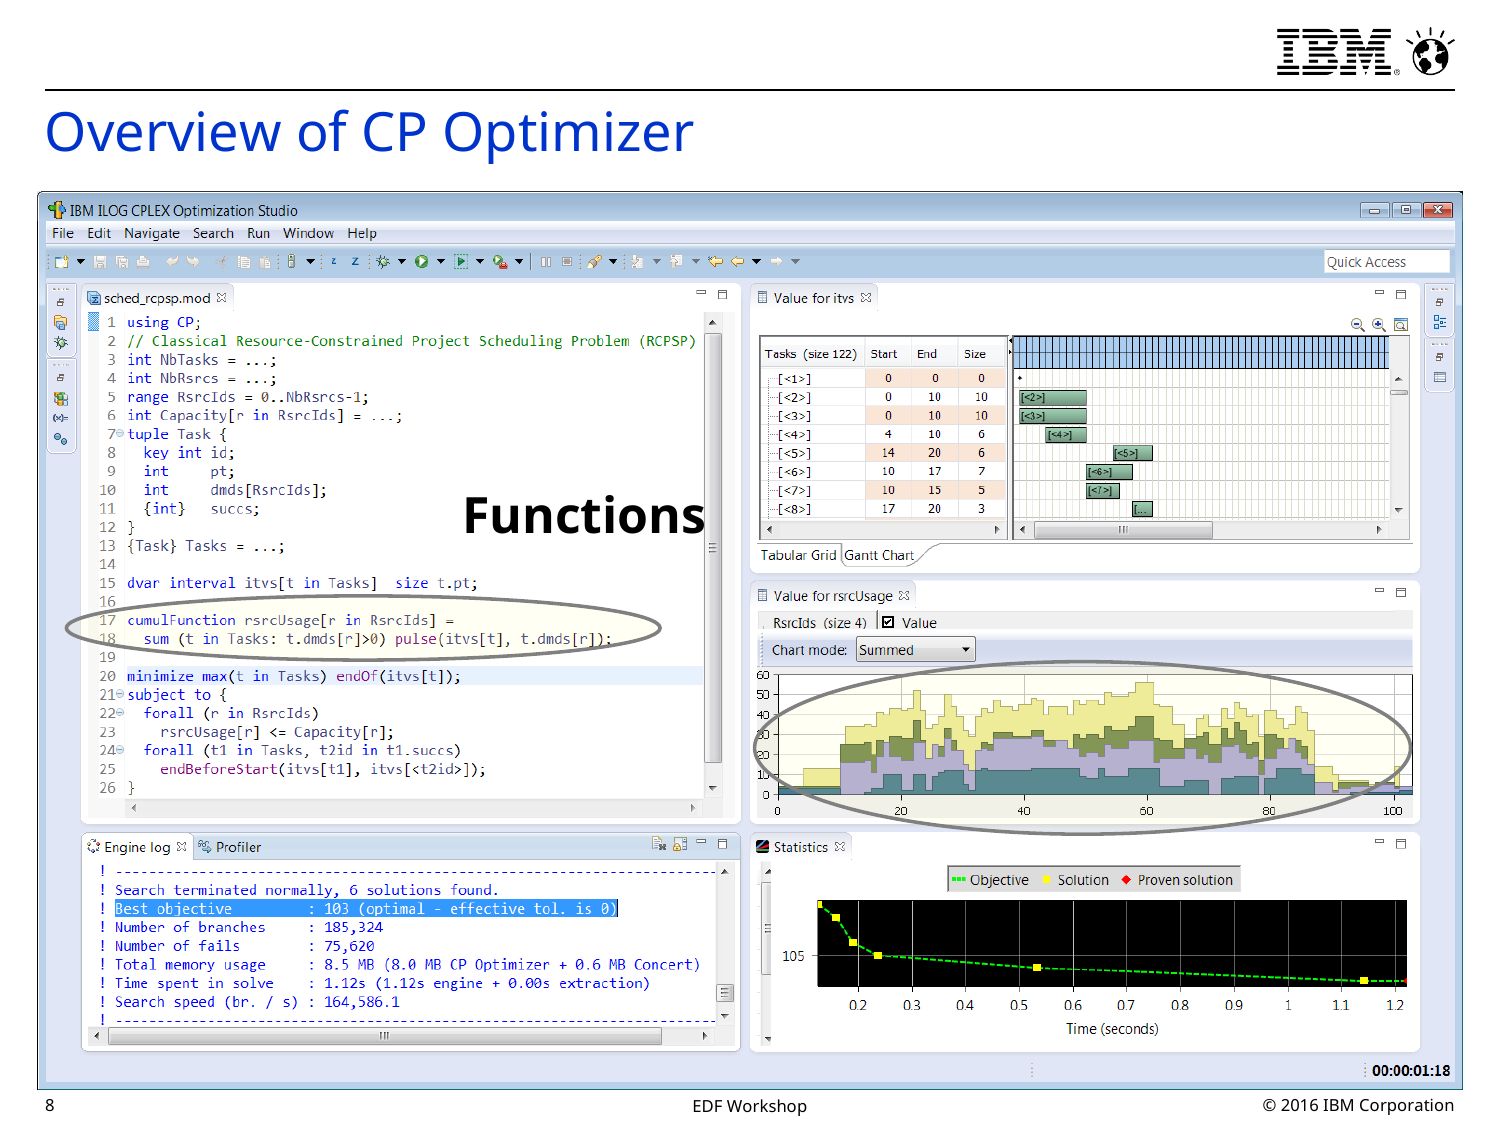

# Overview of CP Optimizer
Functions
8